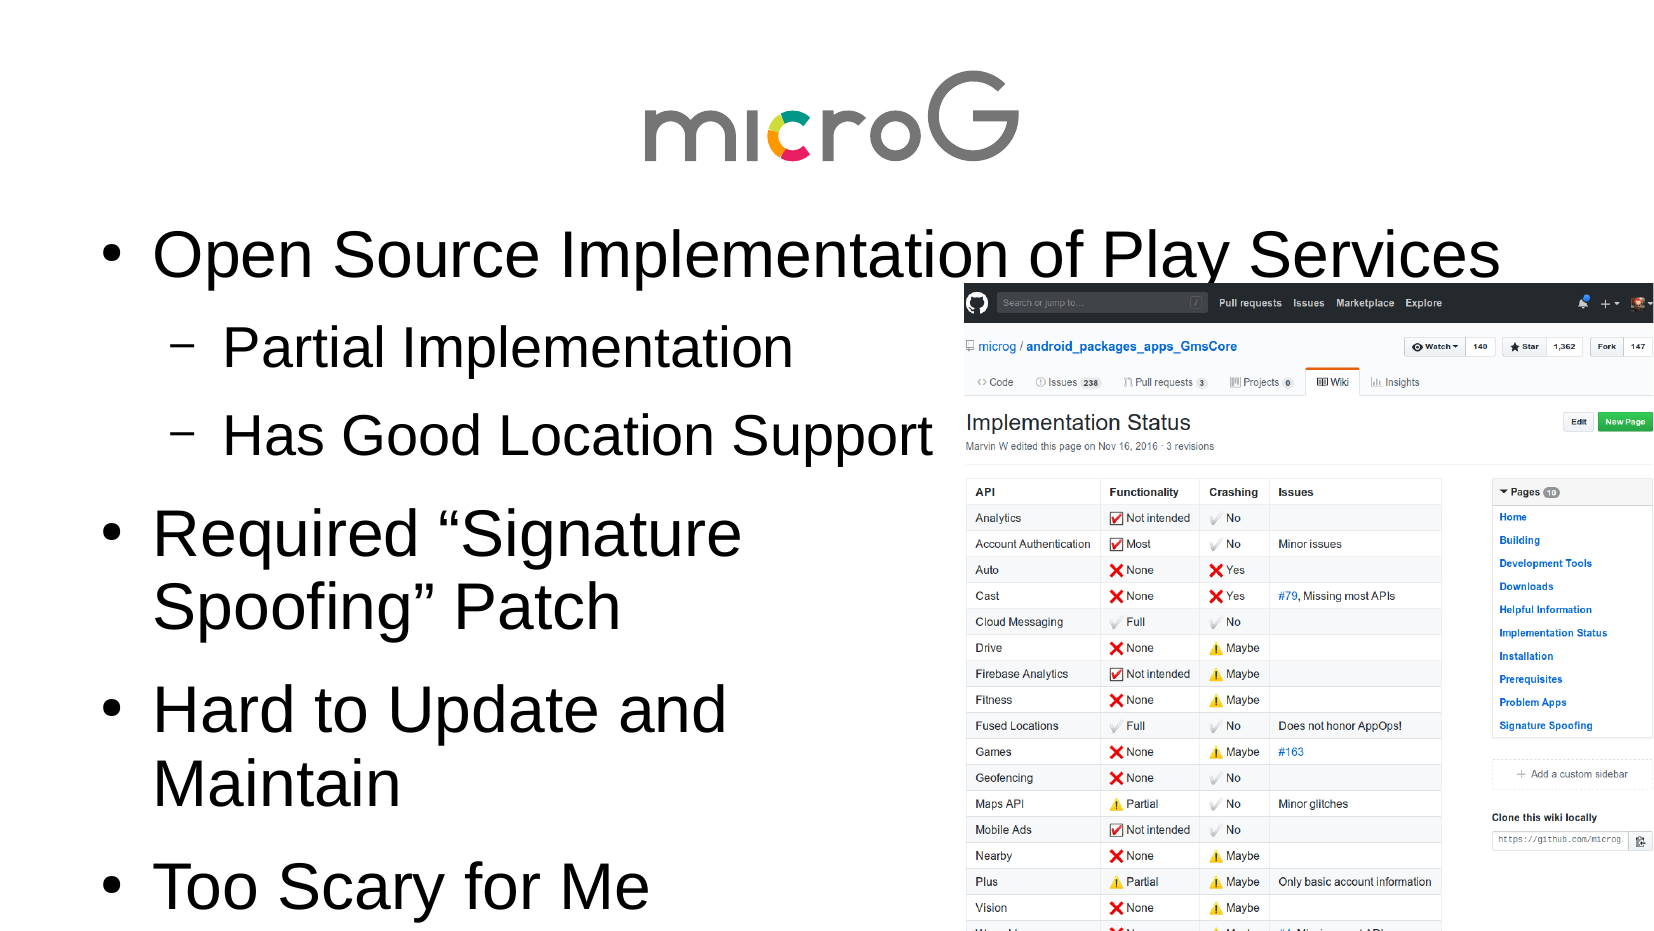

#
Open Source Implementation of Play Services
Partial Implementation
Has Good Location Support
Required “Signature
Spoofing” Patch
Hard to Update and
Maintain
Too Scary for Me